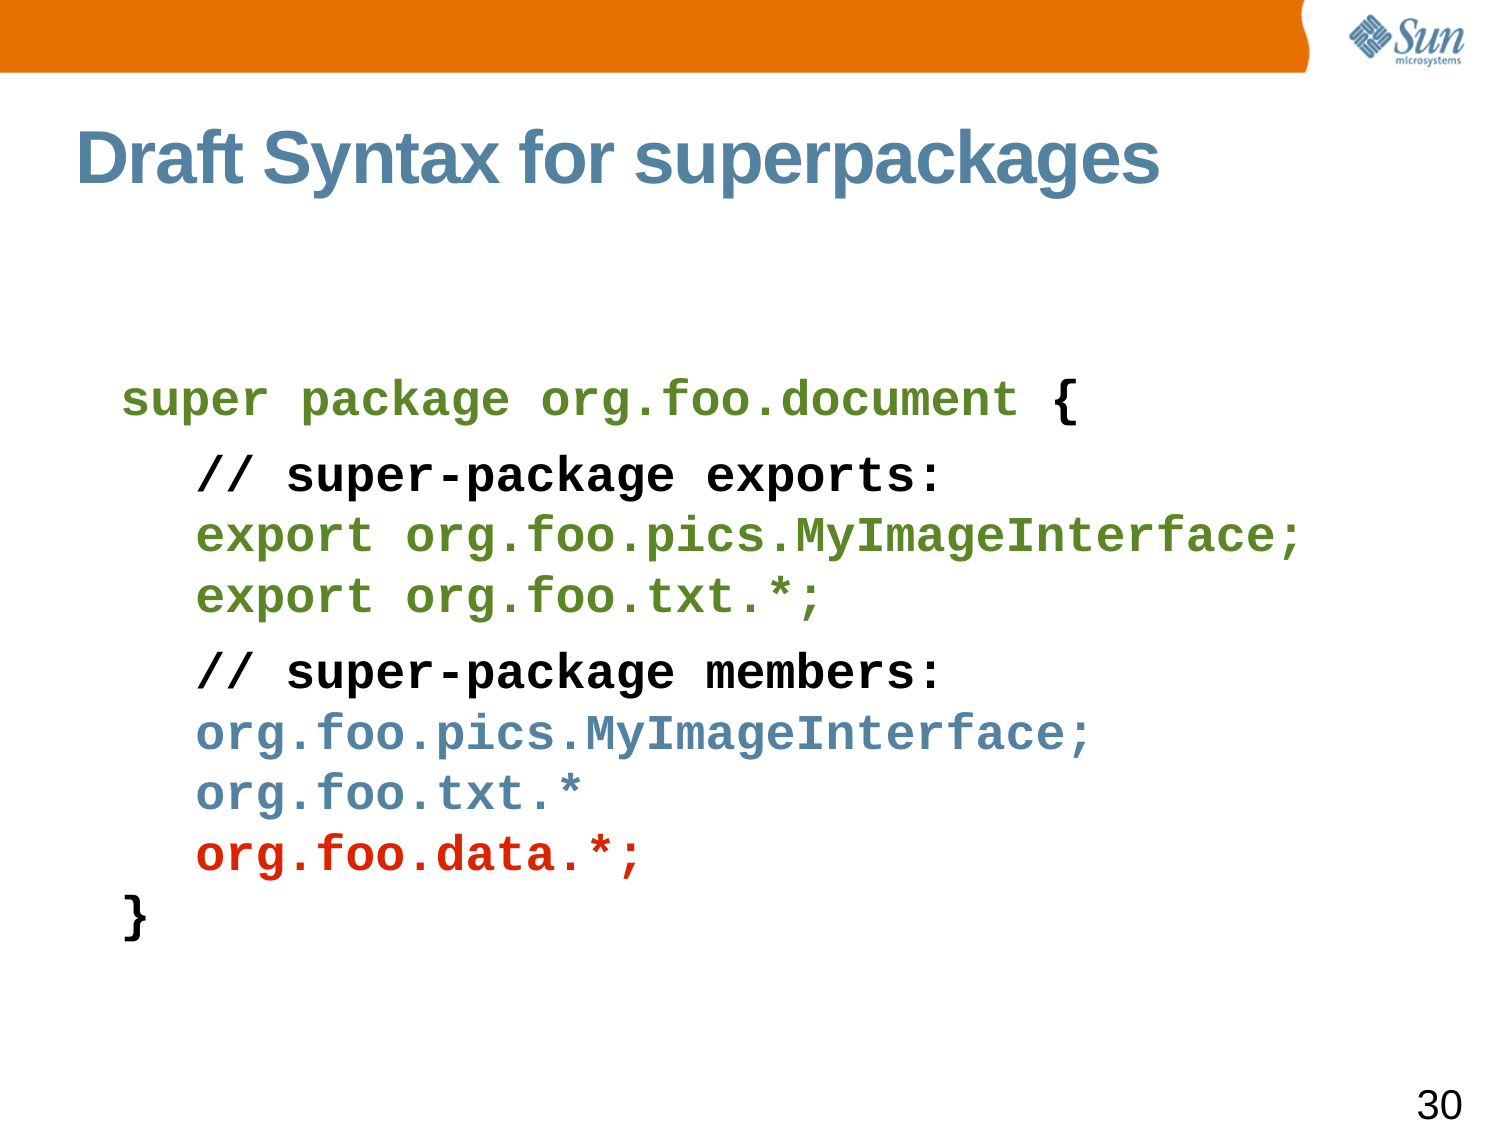

# Draft Syntax for superpackages
super package org.foo.document {
// super-package exports:
export org.foo.pics.MyImageInterface;
export org.foo.txt.*;
// super-package members:
org.foo.pics.MyImageInterface;
org.foo.txt.*
org.foo.data.*;
}